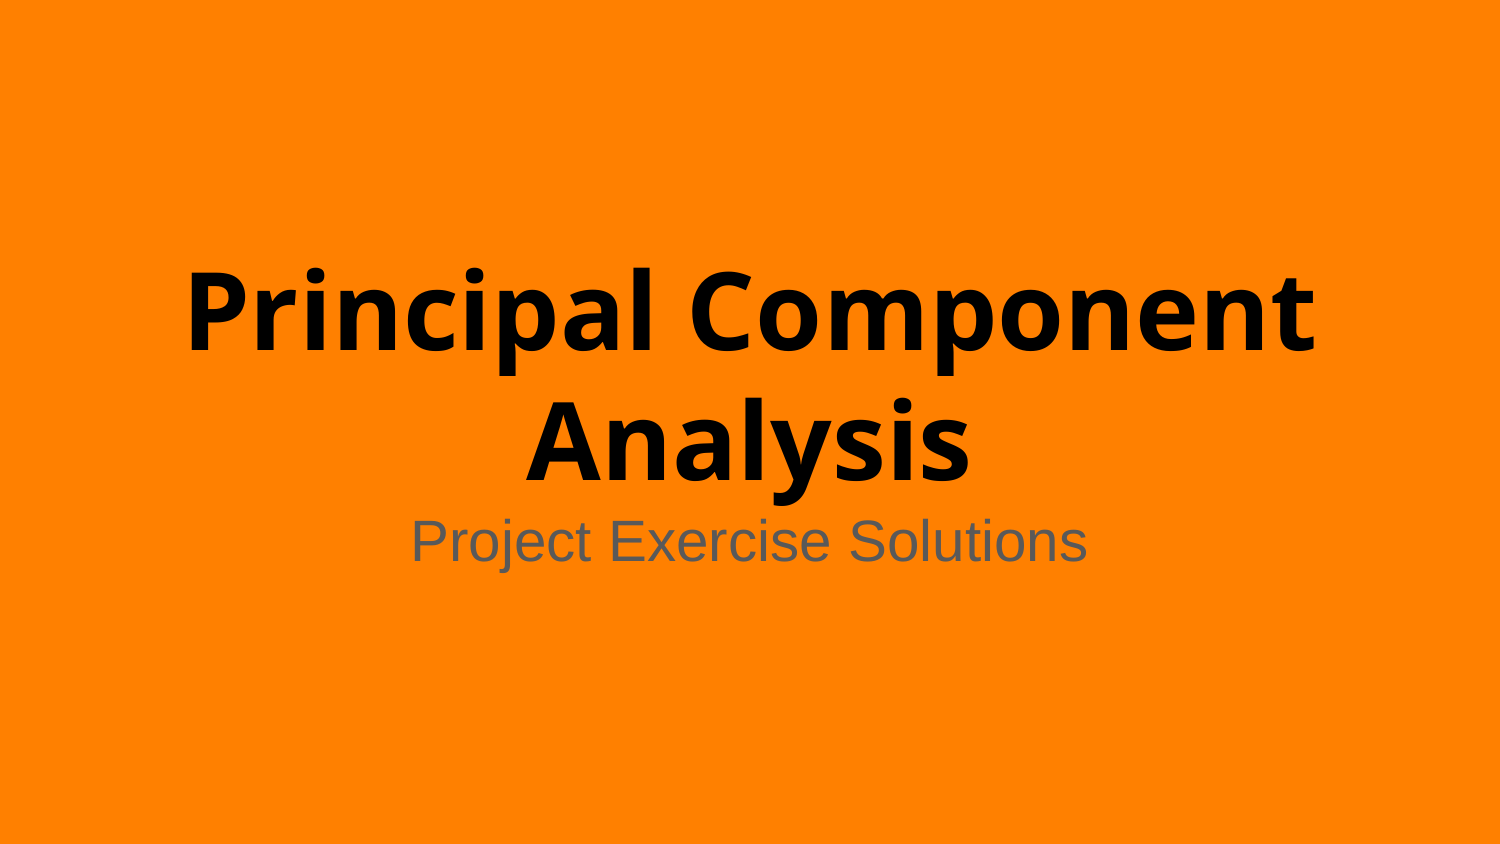

# Principal Component
Analysis
Project Exercise Solutions